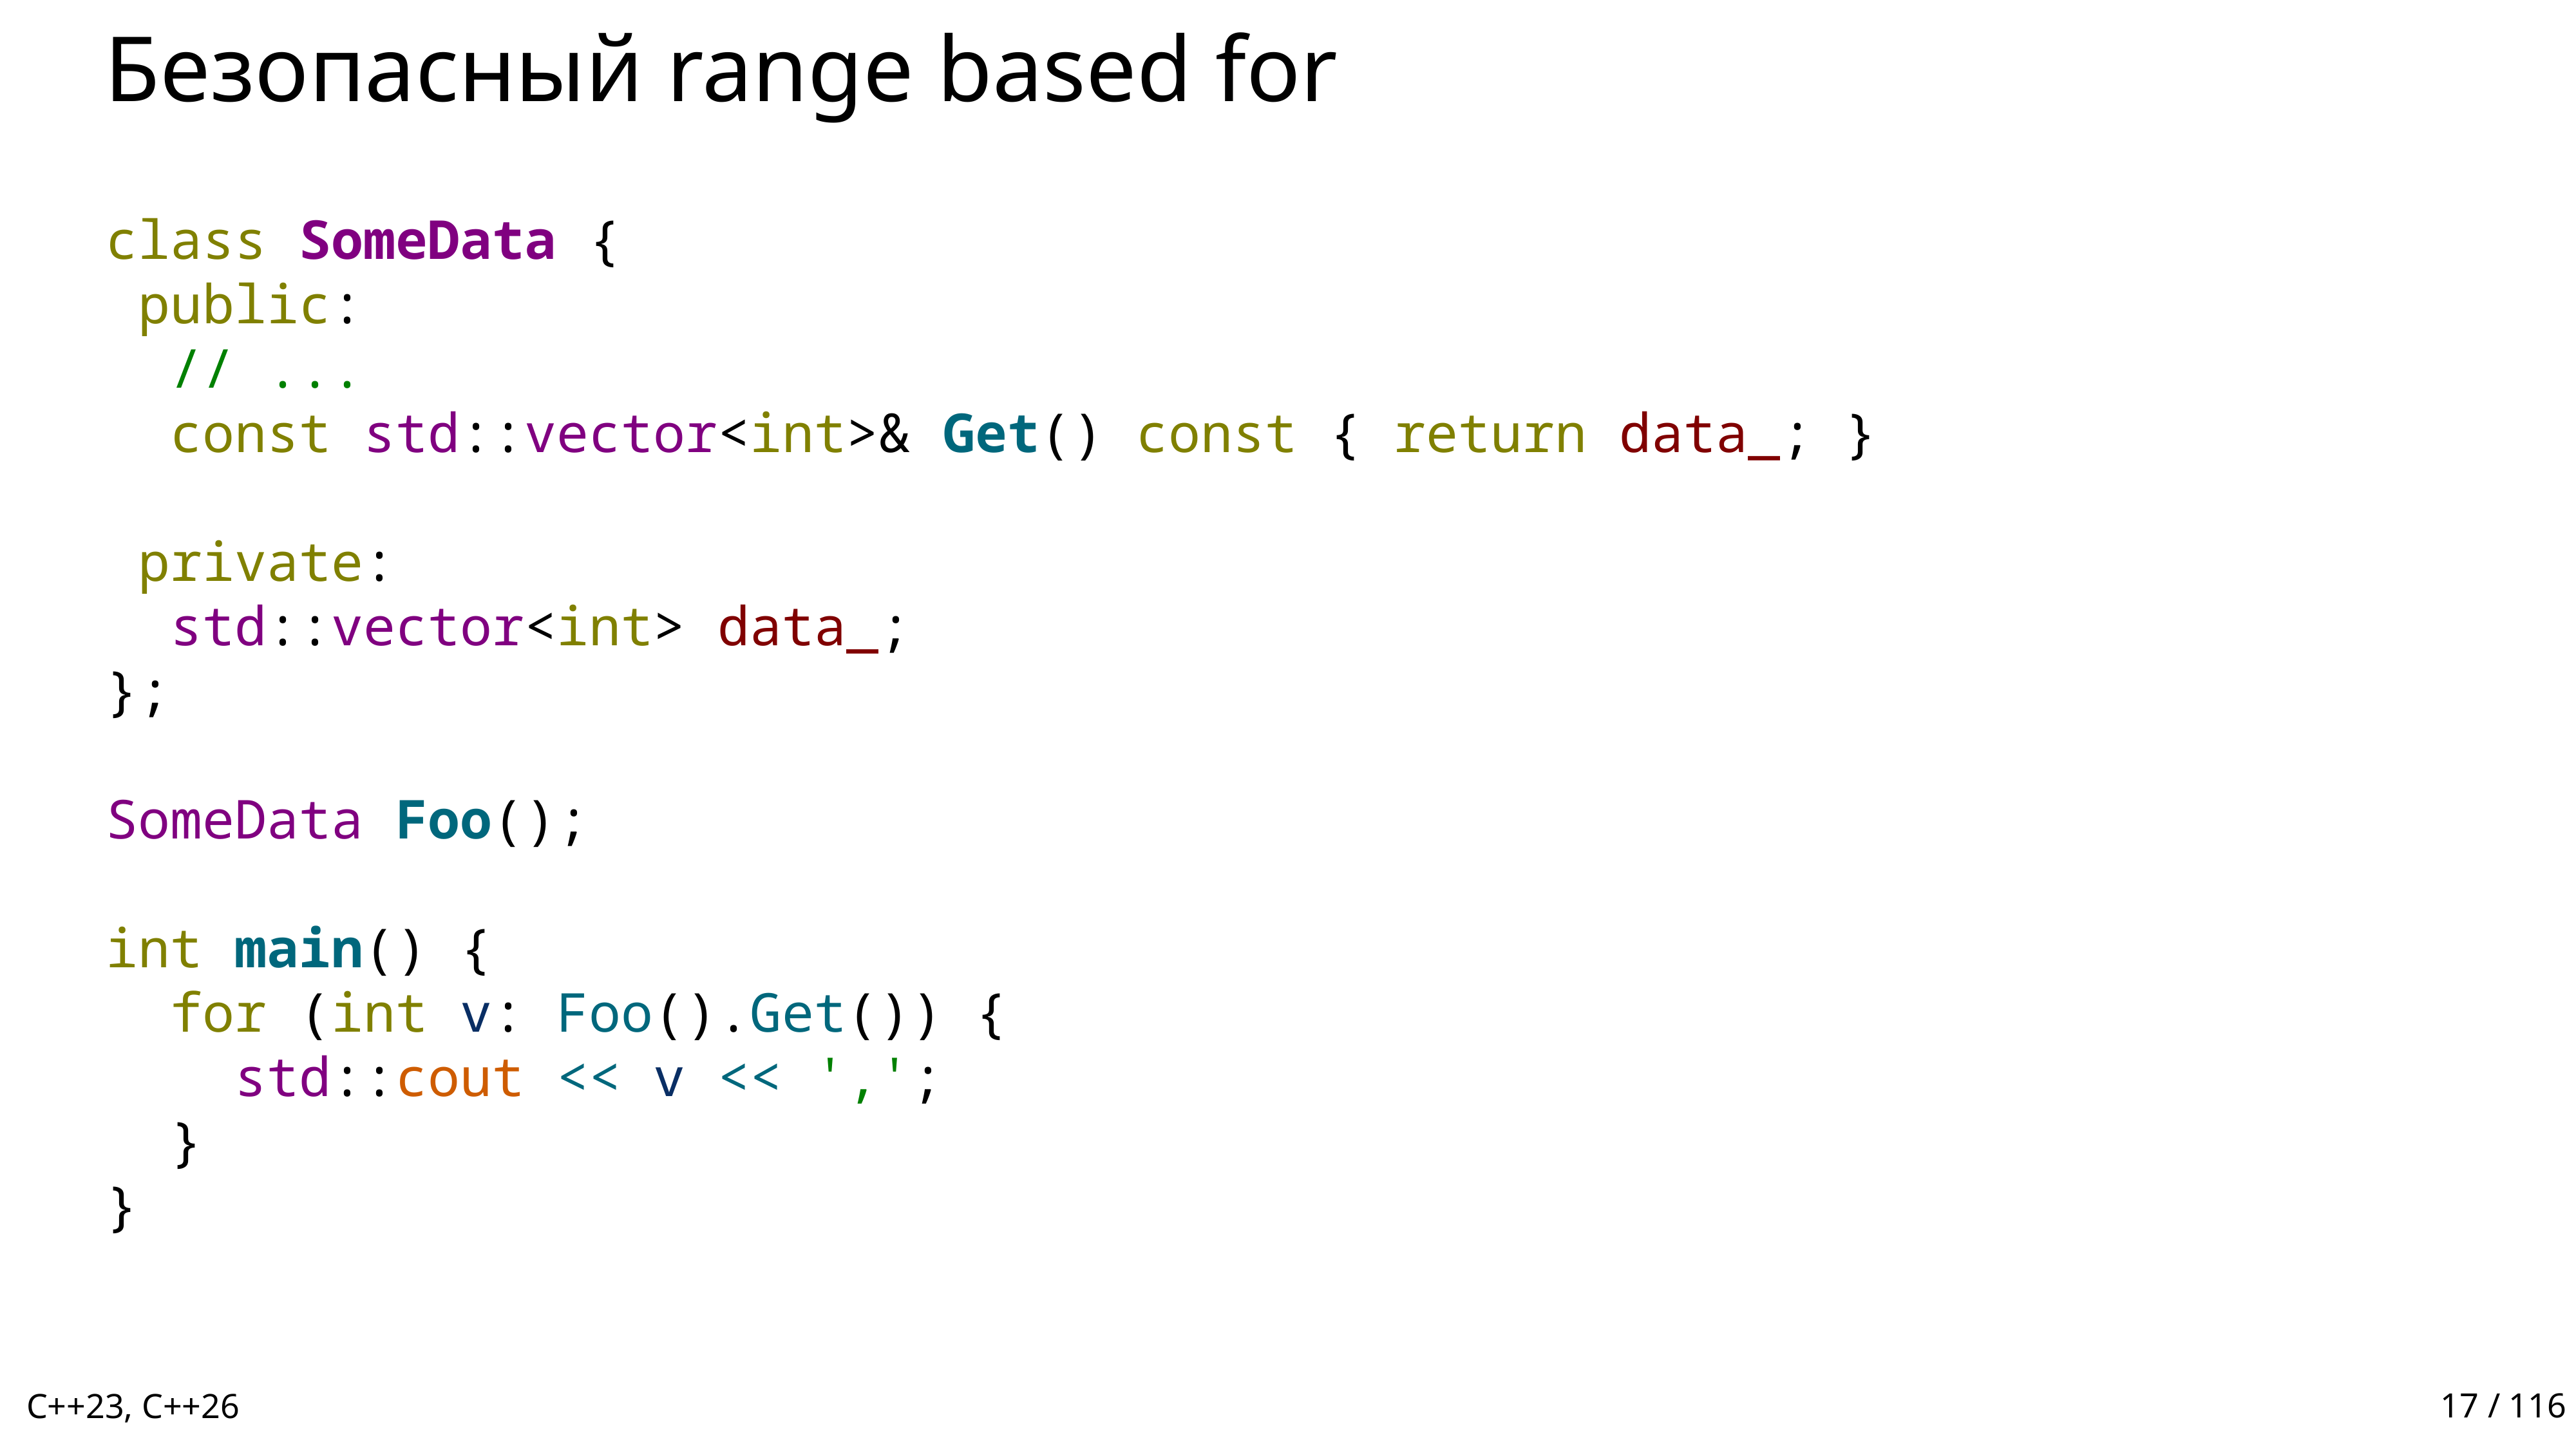

Безопасный range based for
# class SomeData {
 public:
 // ...
 const std::vector<int>& Get() const { return data_; }
 private:
 std::vector<int> data_;
};
SomeData Foo();
int main() {
 for (int v: Foo().Get()) {
 std::cout << v << ',';
 }
}
C++23, C++26